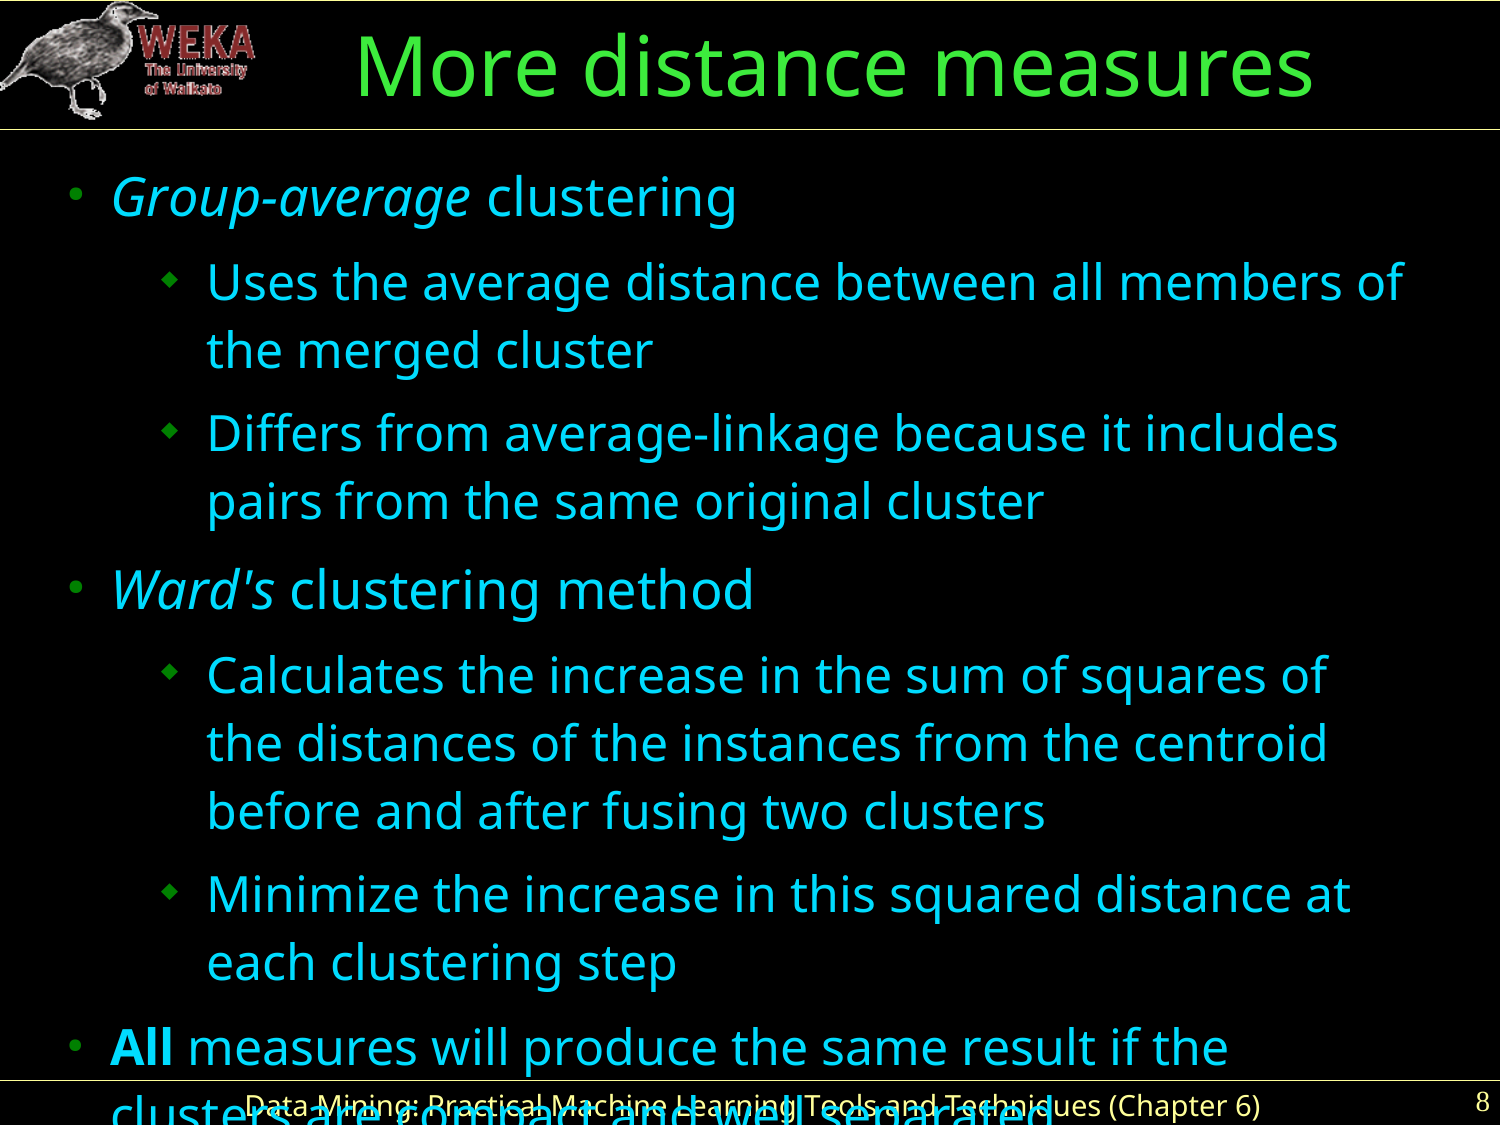

# More distance measures
Group-average clustering
Uses the average distance between all members of the merged cluster
Differs from average-linkage because it includes pairs from the same original cluster
Ward's clustering method
Calculates the increase in the sum of squares of the distances of the instances from the centroid before and after fusing two clusters
Minimize the increase in this squared distance at each clustering step
All measures will produce the same result if the clusters are compact and well separated
Data Mining: Practical Machine Learning Tools and Techniques (Chapter 6)
8